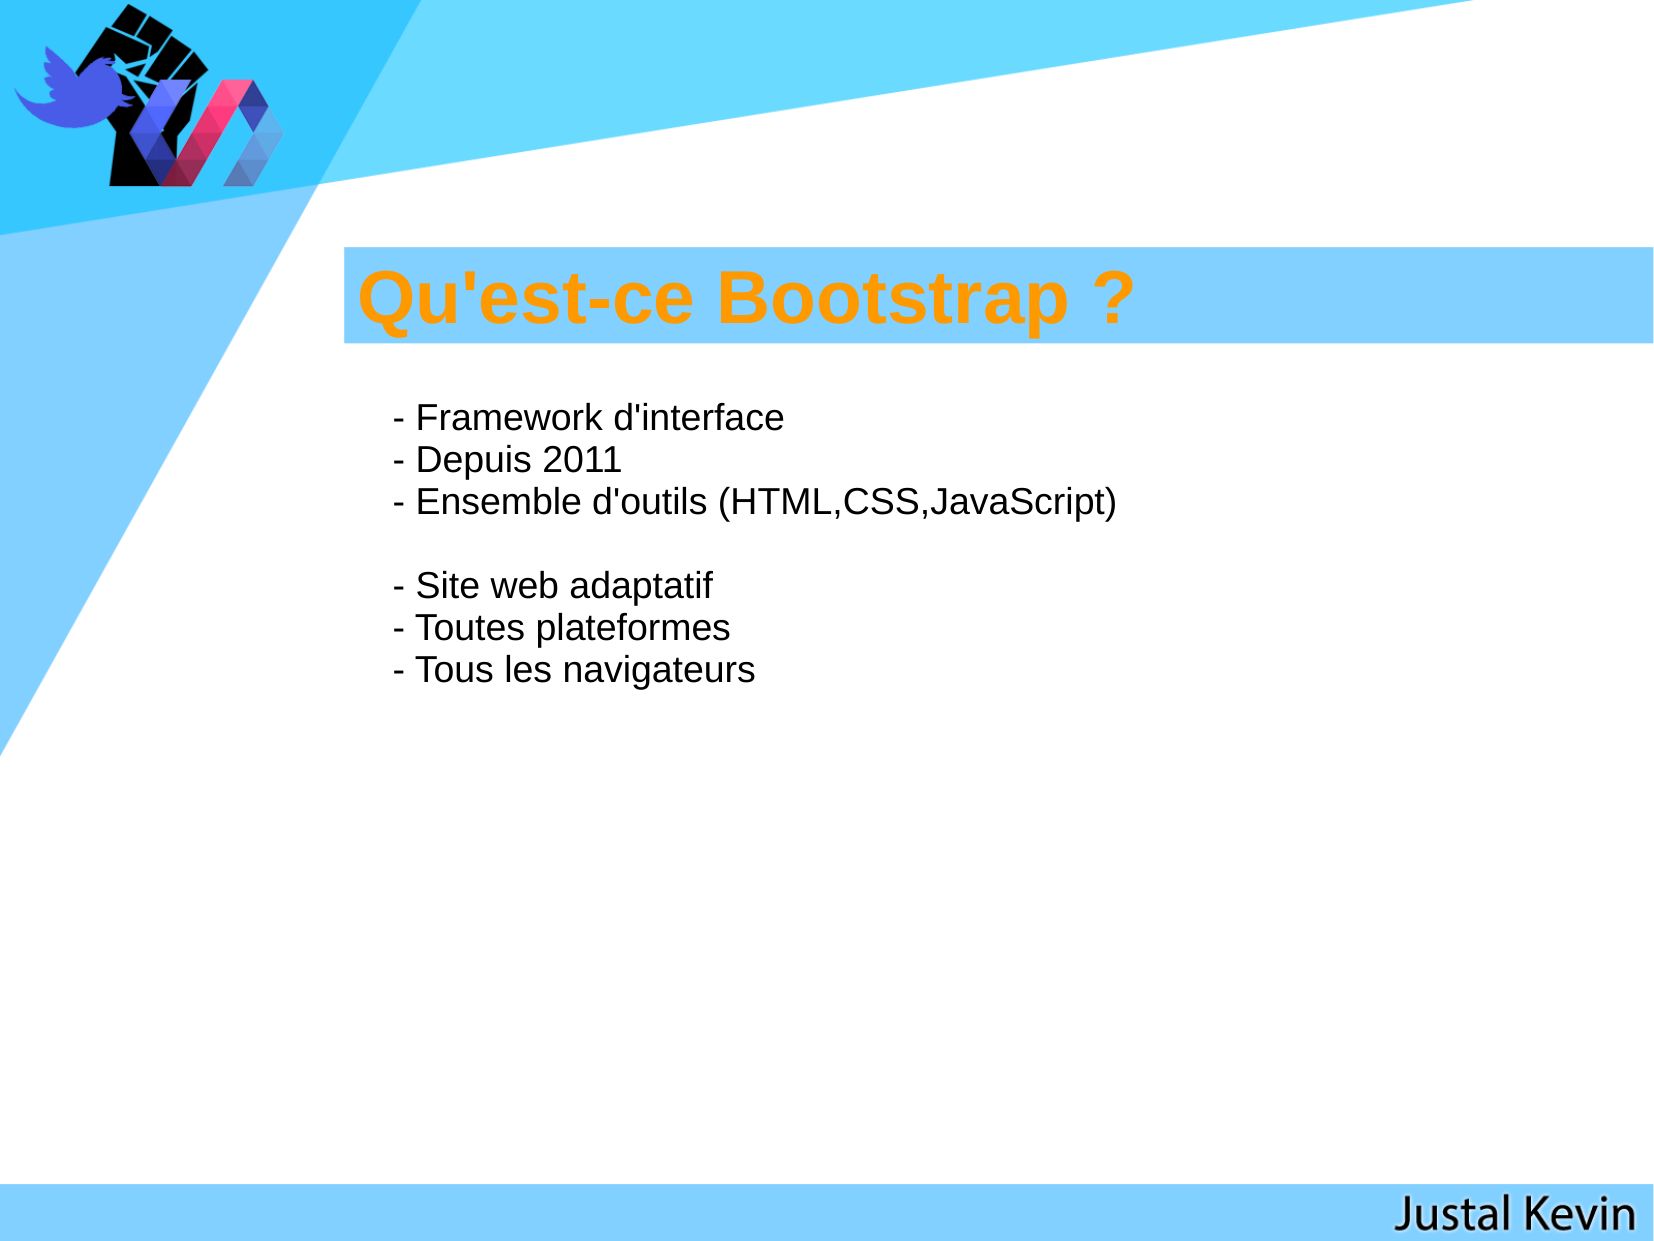

Qu'est-ce Bootstrap ?
- Framework d'interface
- Depuis 2011
- Ensemble d'outils (HTML,CSS,JavaScript)
- Site web adaptatif
- Toutes plateformes
- Tous les navigateurs